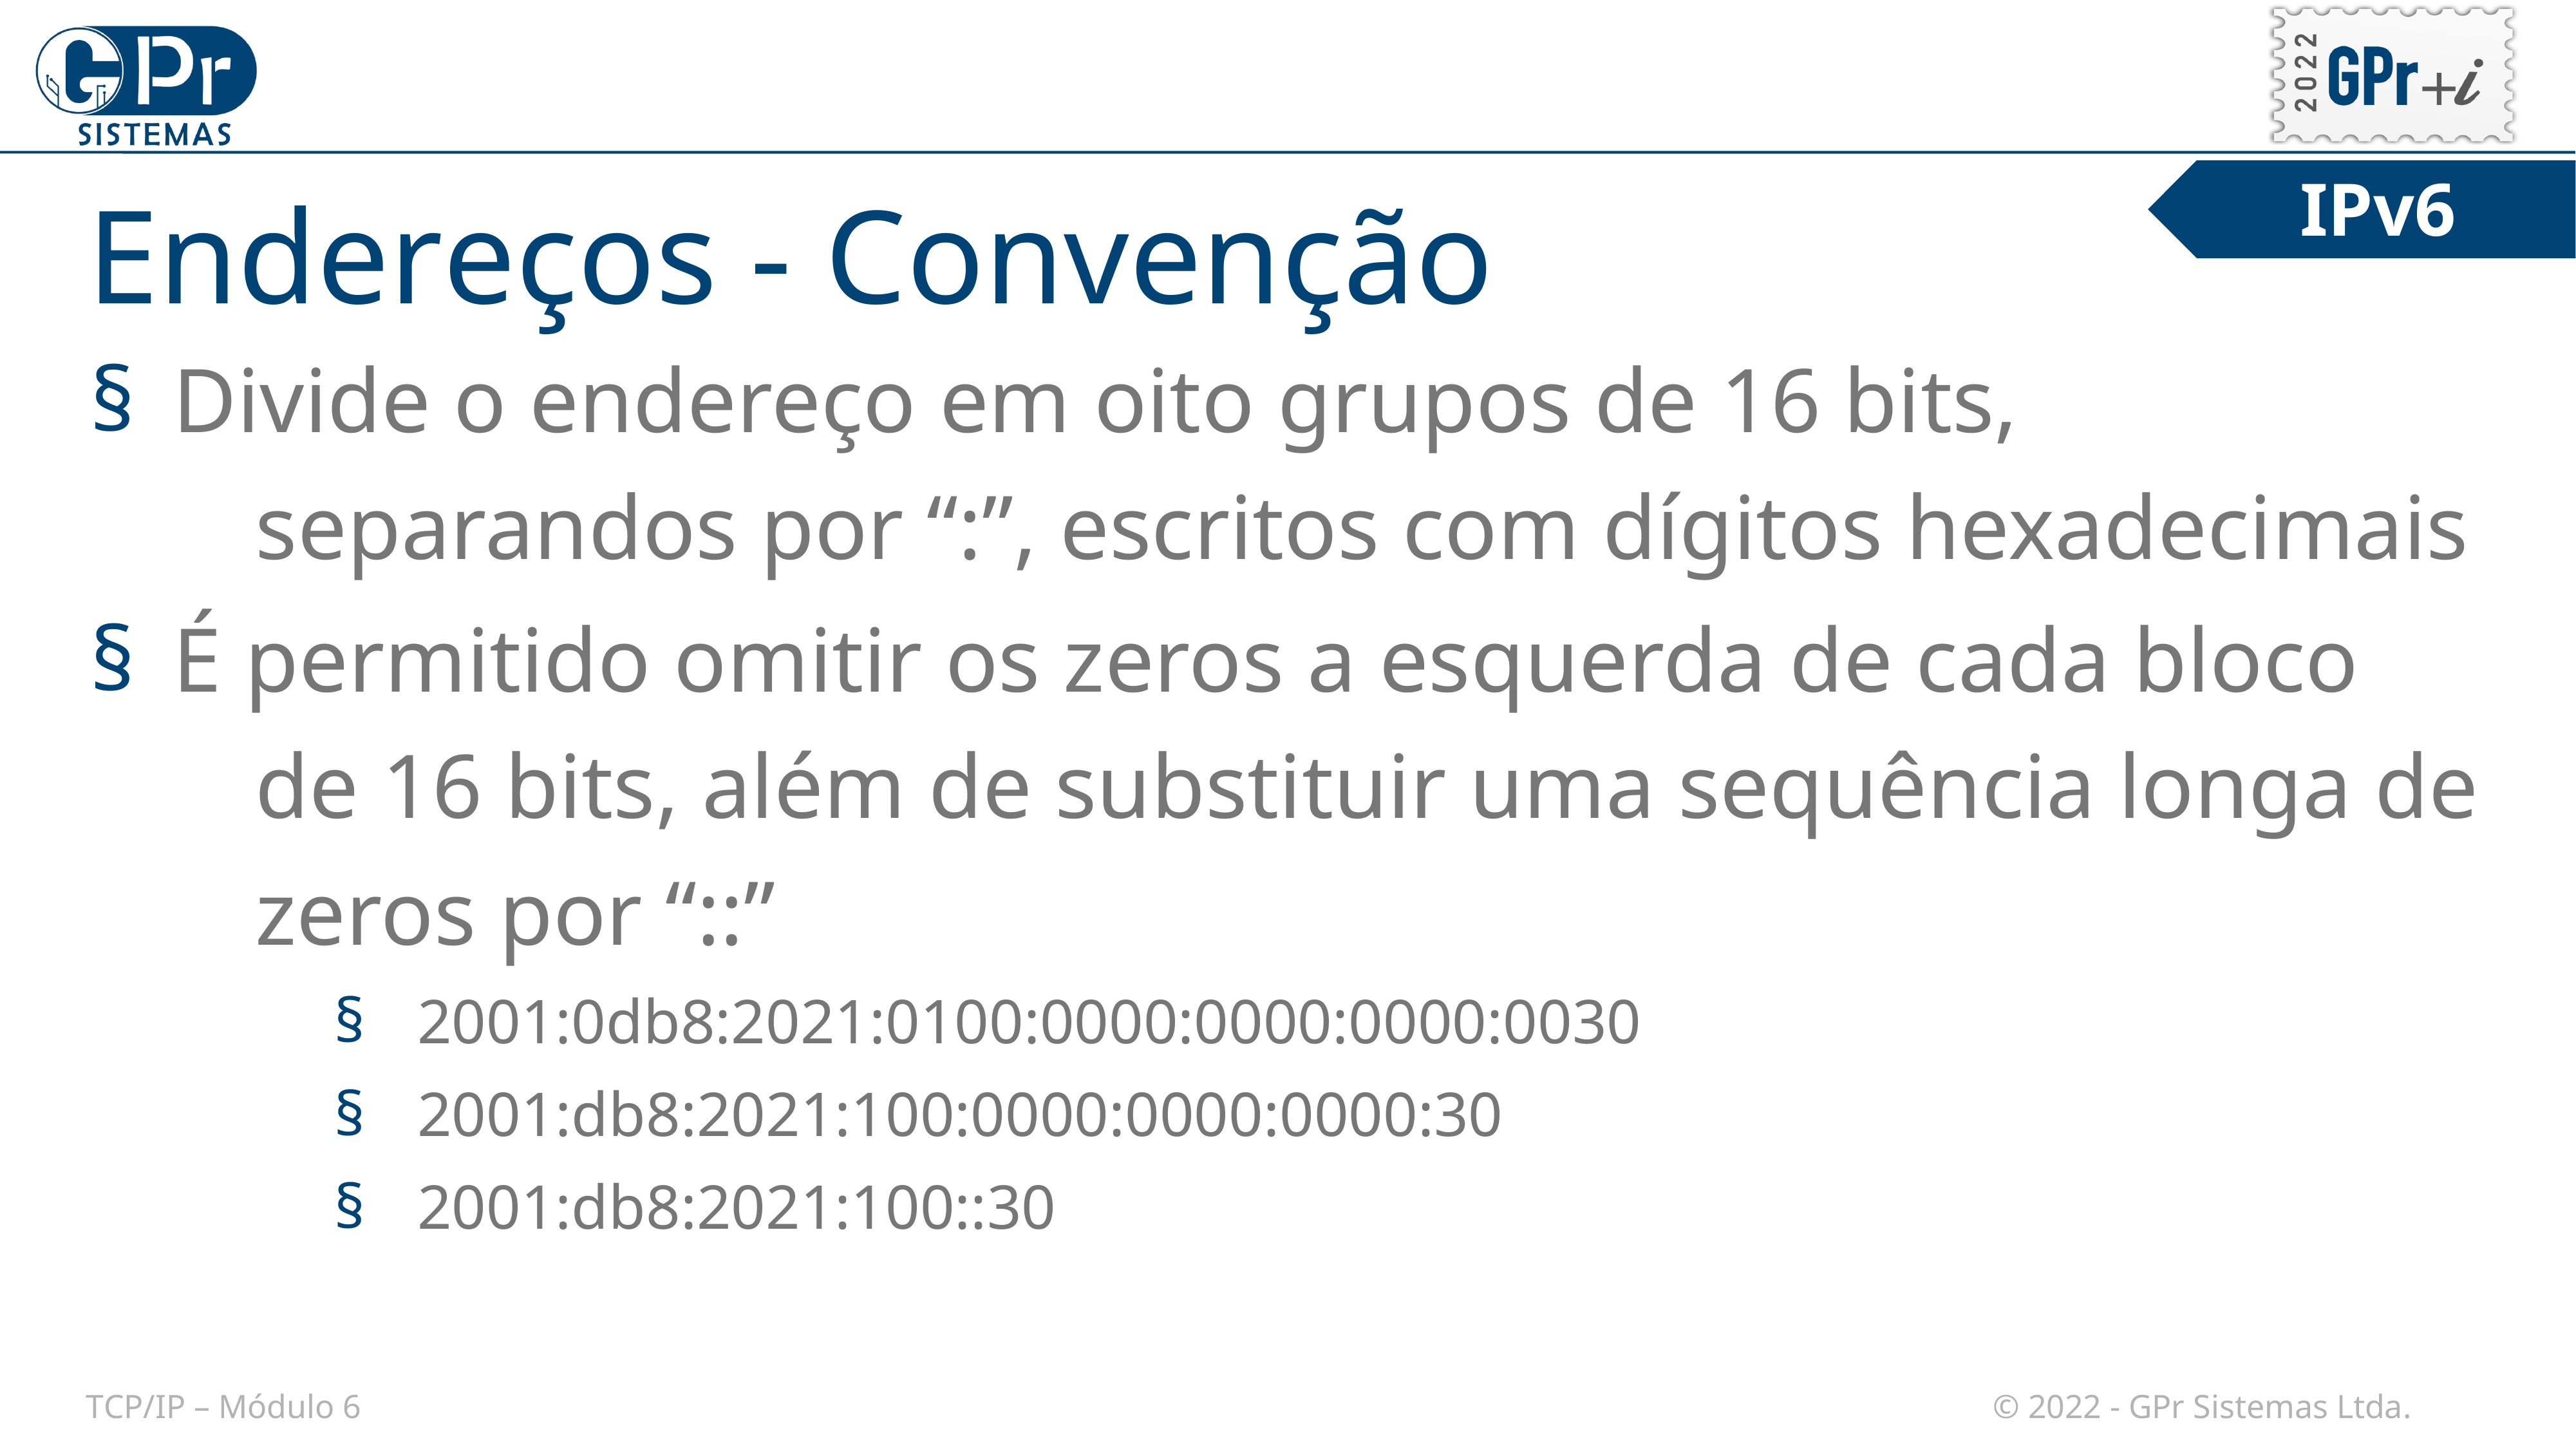

IPv6
Endereços - Convenção
# Divide o endereço em oito grupos de 16 bits, separandos por “:”, escritos com dígitos hexadecimais
É permitido omitir os zeros a esquerda de cada bloco de 16 bits, além de substituir uma sequência longa de zeros por “::”
2001:0db8:2021:0100:0000:0000:0000:0030
2001:db8:2021:100:0000:0000:0000:30
2001:db8:2021:100::30